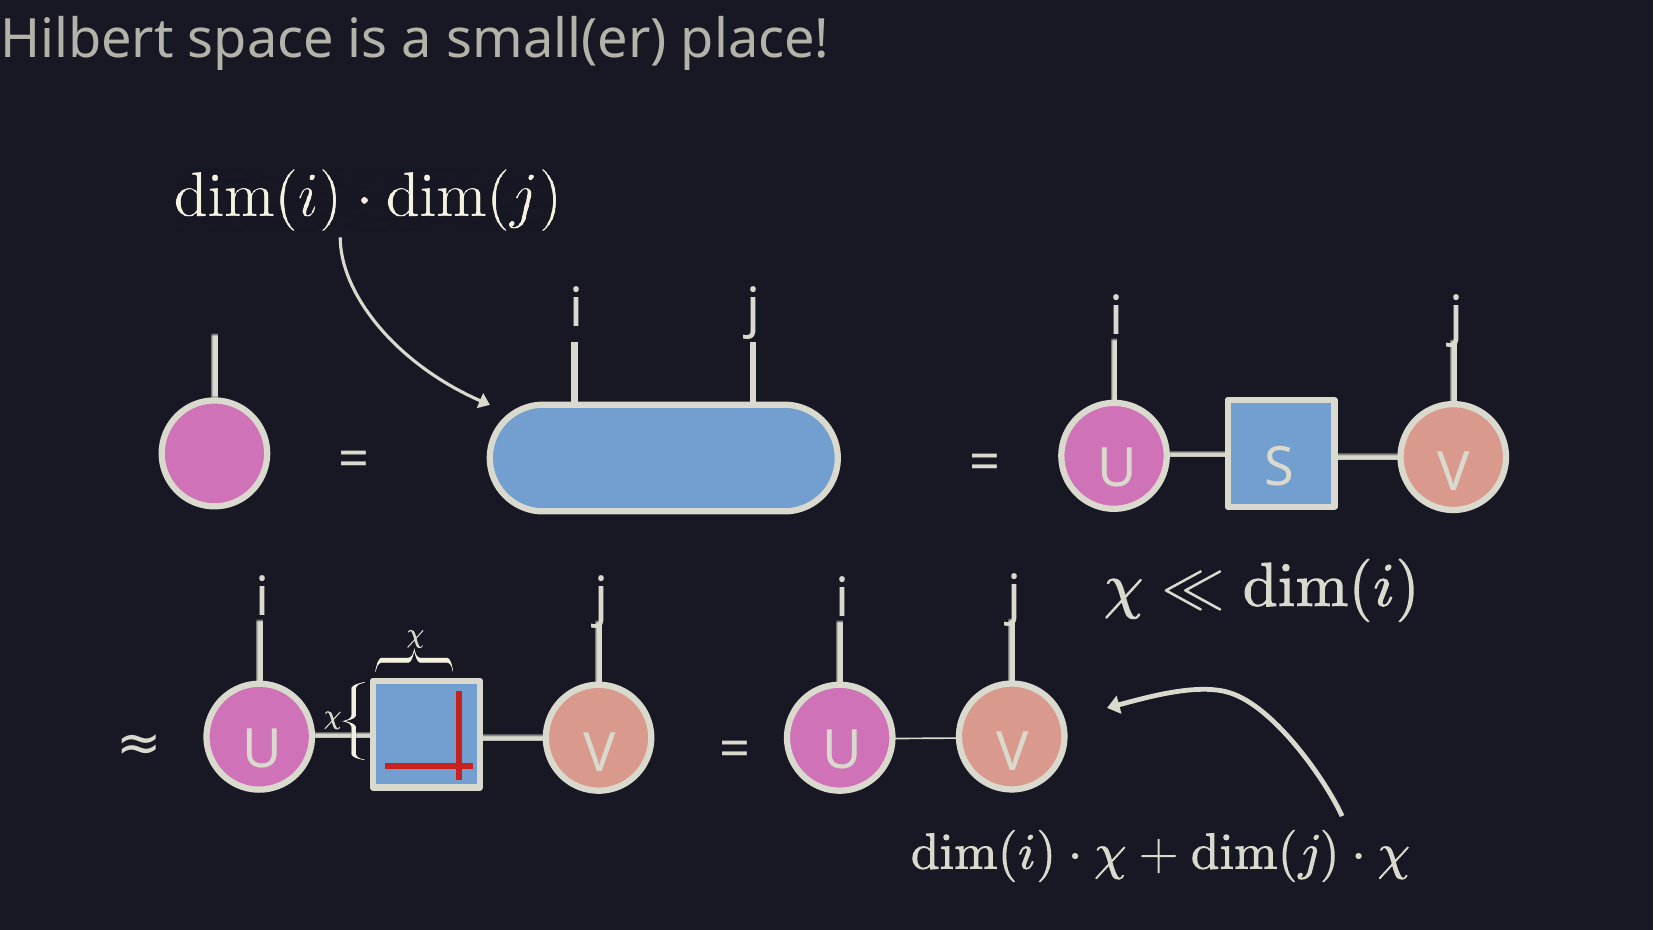

Hilbert space is a small(er) place!
i
j
i
j
S
U
V
=
=
j
i
=
U
V
i
j
≈
U
V